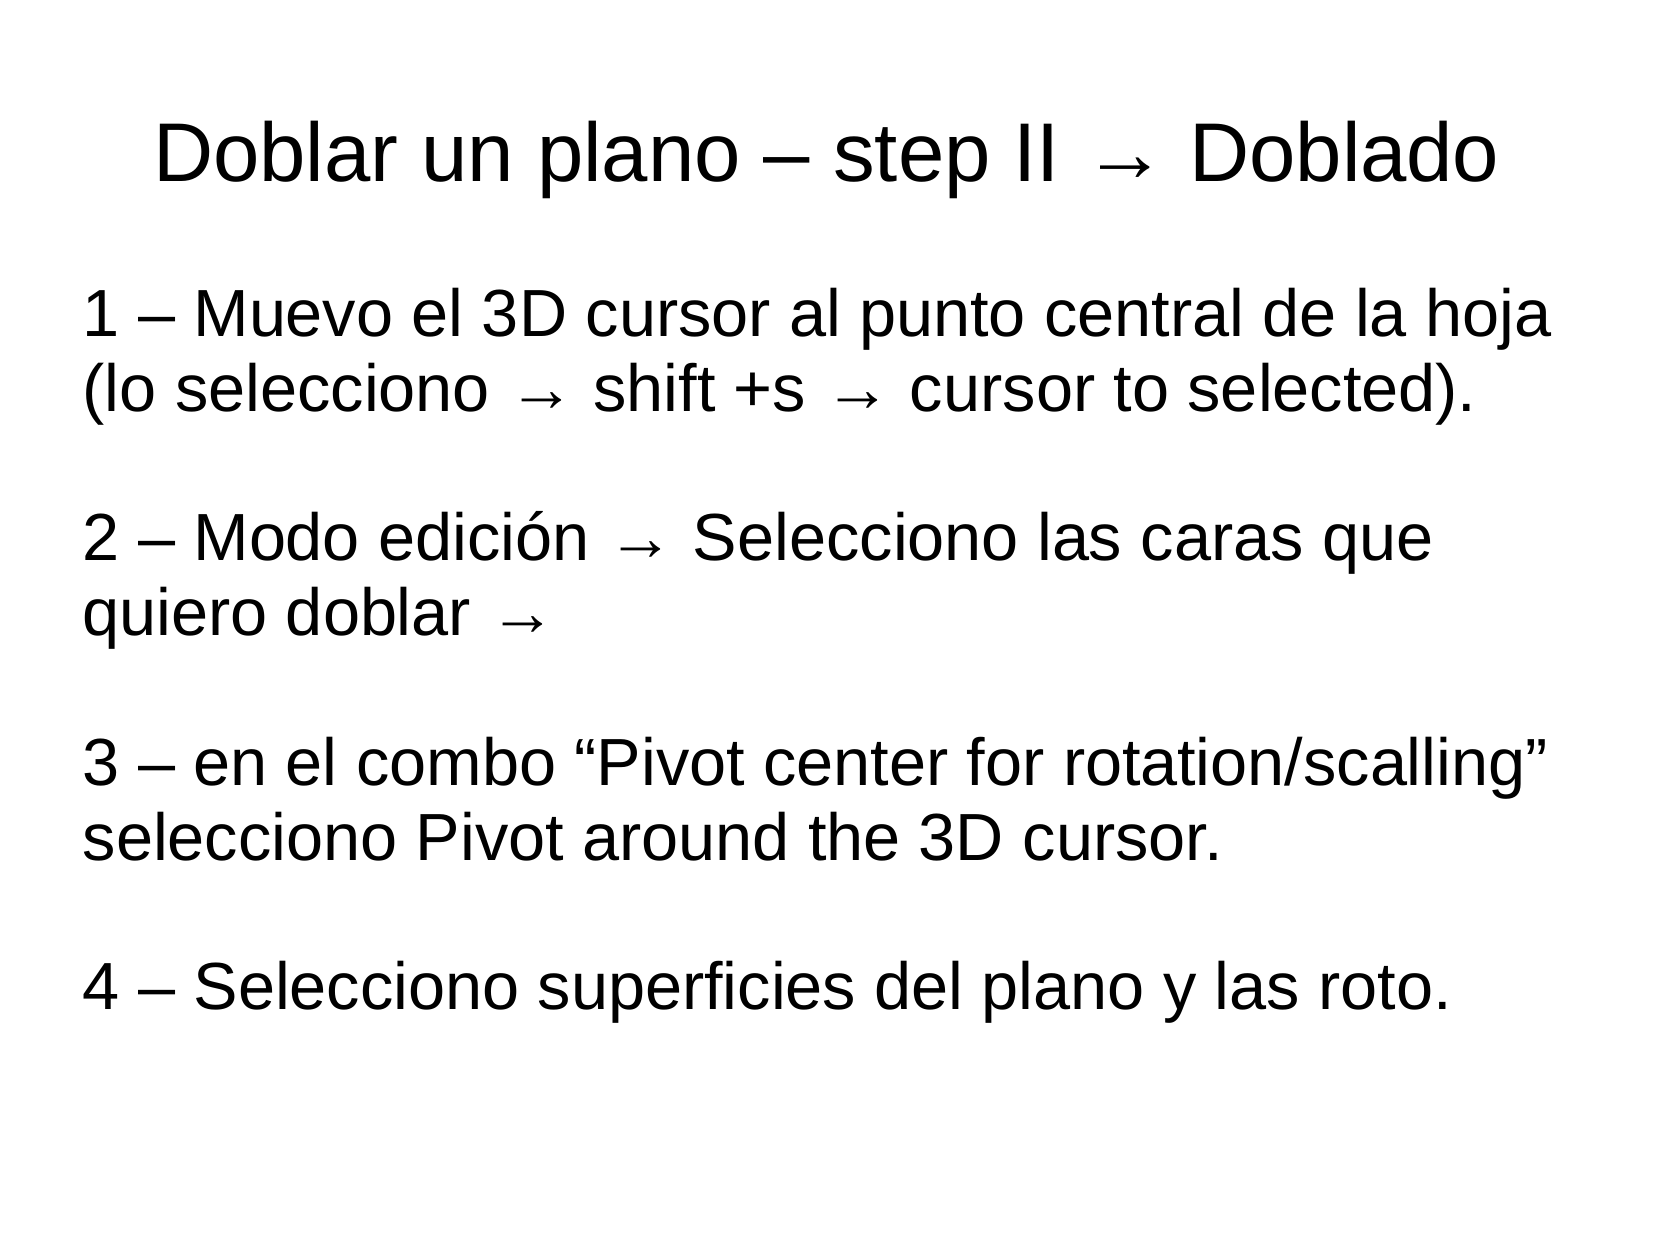

# Doblar un plano – step II → Doblado
1 – Muevo el 3D cursor al punto central de la hoja (lo selecciono → shift +s → cursor to selected).
2 – Modo edición → Selecciono las caras que quiero doblar →
3 – en el combo “Pivot center for rotation/scalling” selecciono Pivot around the 3D cursor.
4 – Selecciono superficies del plano y las roto.